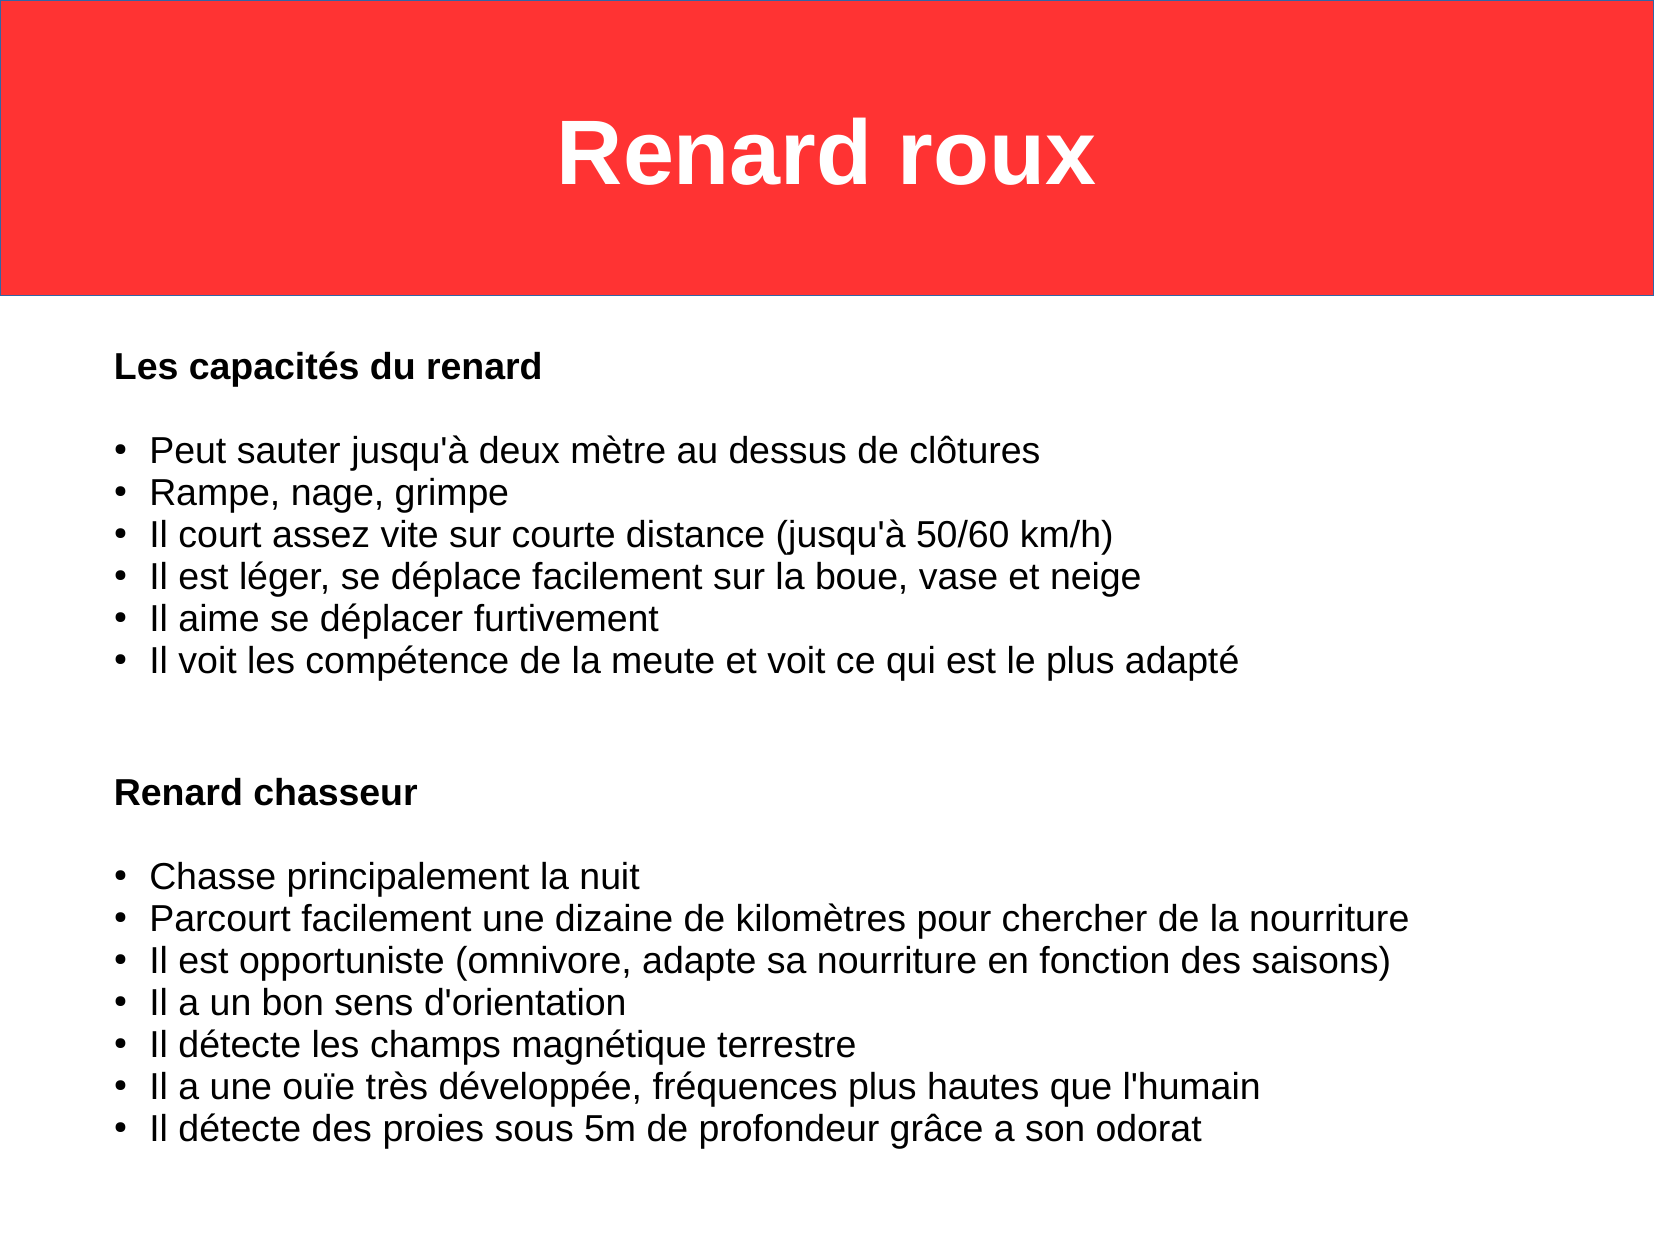

Renard roux
# Qu'est-ce que l'agilité ?
Les capacités du renard
Peut sauter jusqu'à deux mètre au dessus de clôtures
Rampe, nage, grimpe
Il court assez vite sur courte distance (jusqu'à 50/60 km/h)
Il est léger, se déplace facilement sur la boue, vase et neige
Il aime se déplacer furtivement
Il voit les compétence de la meute et voit ce qui est le plus adapté
Renard chasseur
Chasse principalement la nuit
Parcourt facilement une dizaine de kilomètres pour chercher de la nourriture
Il est opportuniste (omnivore, adapte sa nourriture en fonction des saisons)
Il a un bon sens d'orientation
Il détecte les champs magnétique terrestre
Il a une ouïe très développée, fréquences plus hautes que l'humain
Il détecte des proies sous 5m de profondeur grâce a son odorat